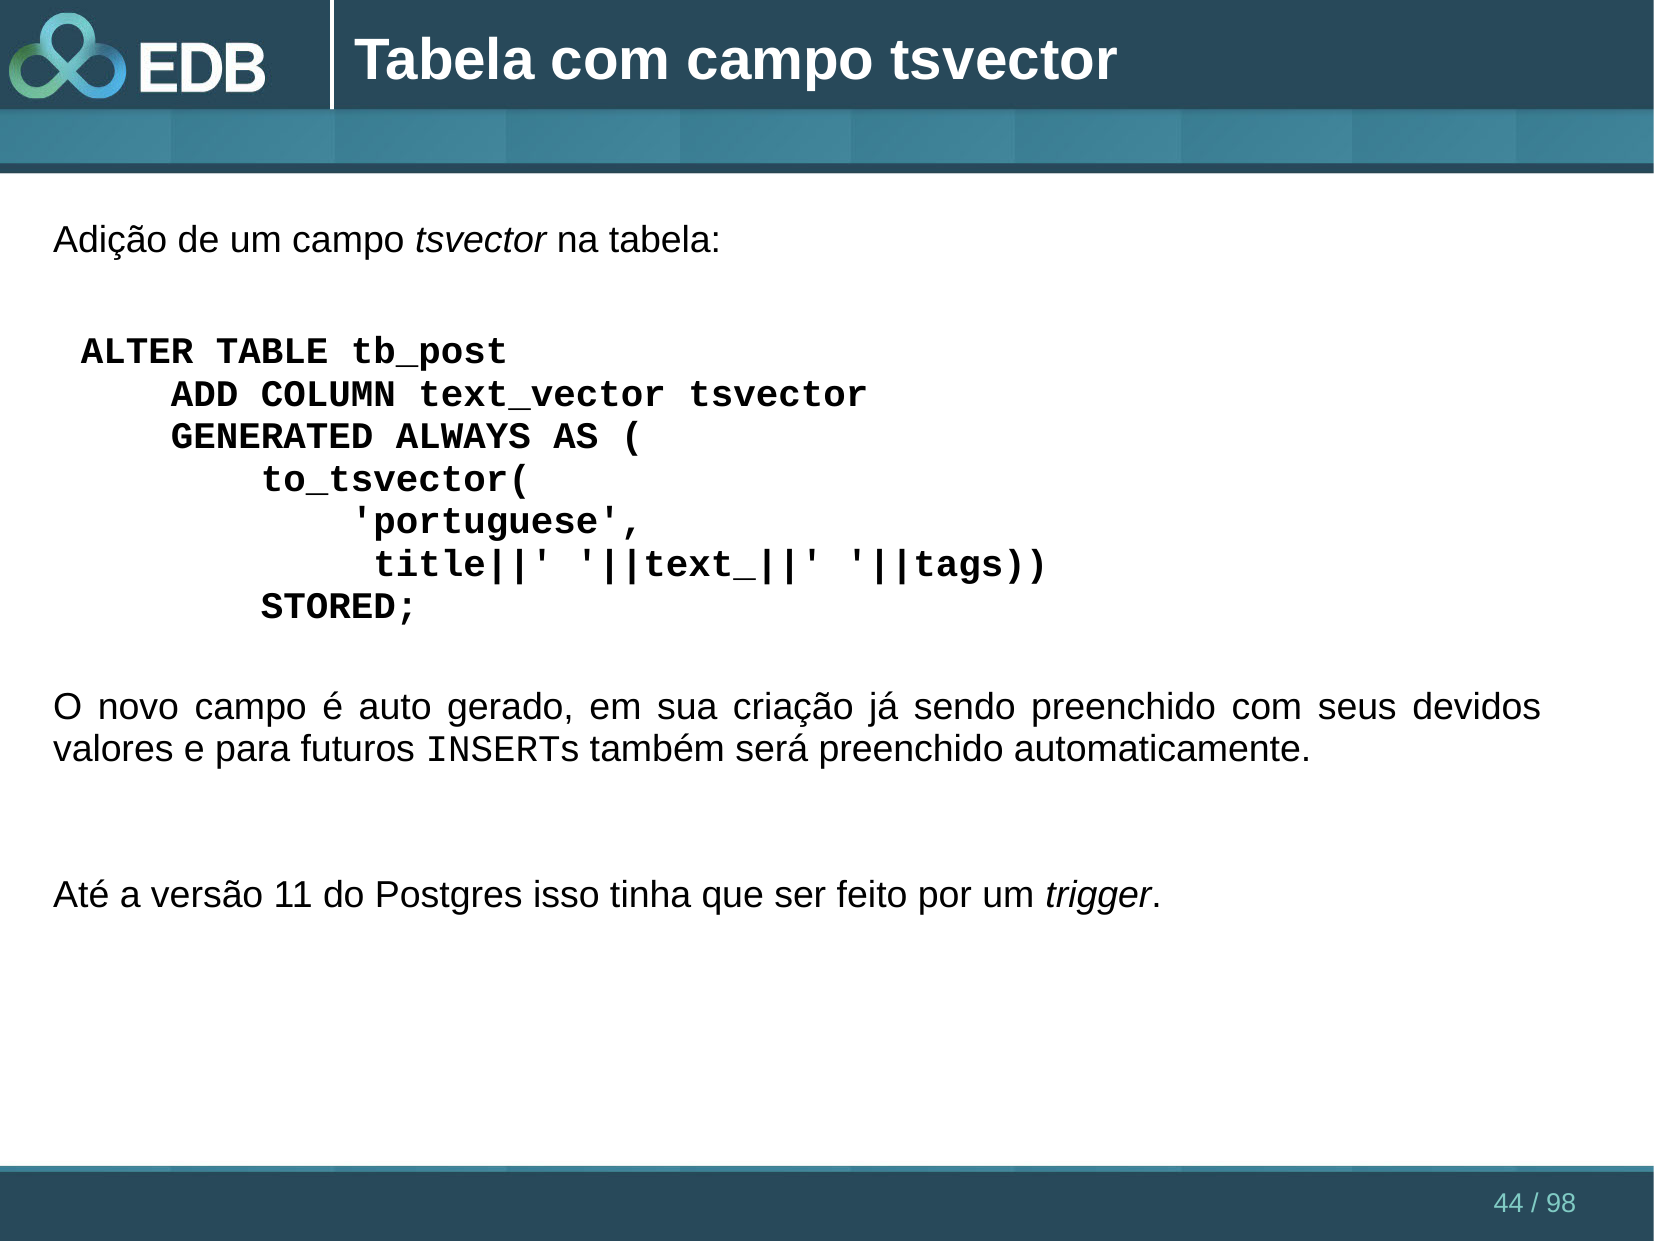

# Tabela com campo tsvector
Adição de um campo tsvector na tabela:
ALTER TABLE tb_post
 ADD COLUMN text_vector tsvector
 GENERATED ALWAYS AS (
 to_tsvector(
 'portuguese',
 title||' '||text_||' '||tags))
 STORED;
O novo campo é auto gerado, em sua criação já sendo preenchido com seus devidos valores e para futuros INSERTs também será preenchido automaticamente.
Até a versão 11 do Postgres isso tinha que ser feito por um trigger.